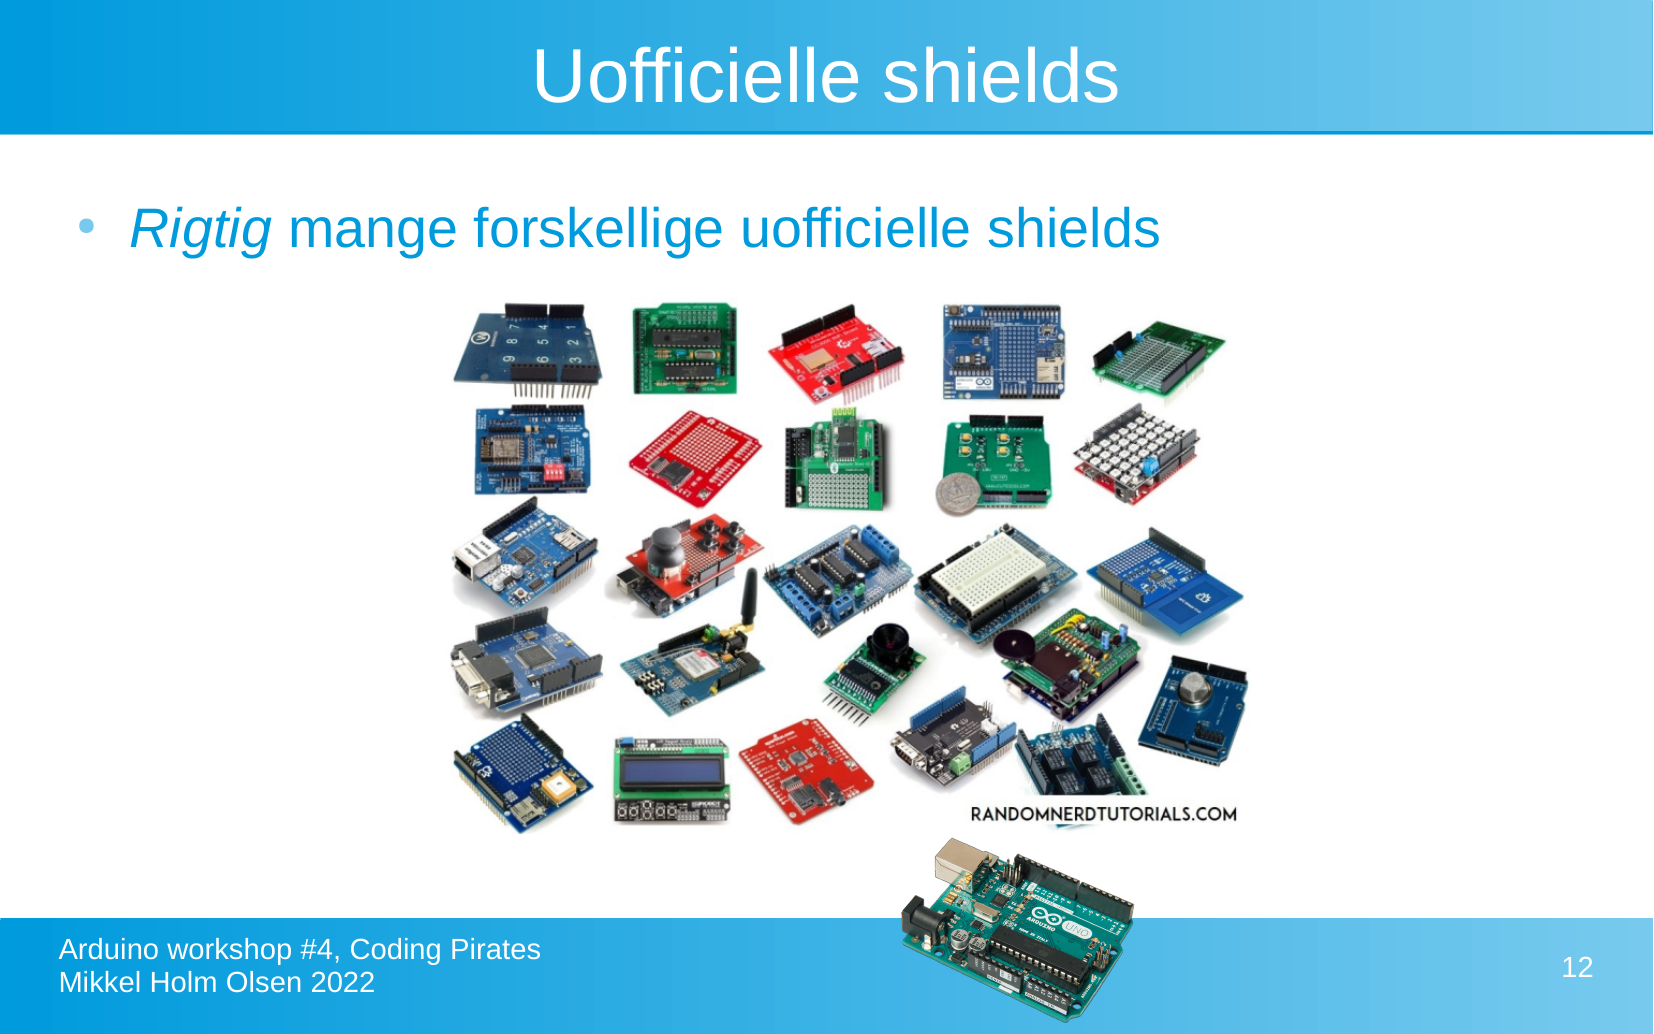

# Uofficielle shields
Rigtig mange forskellige uofficielle shields
12